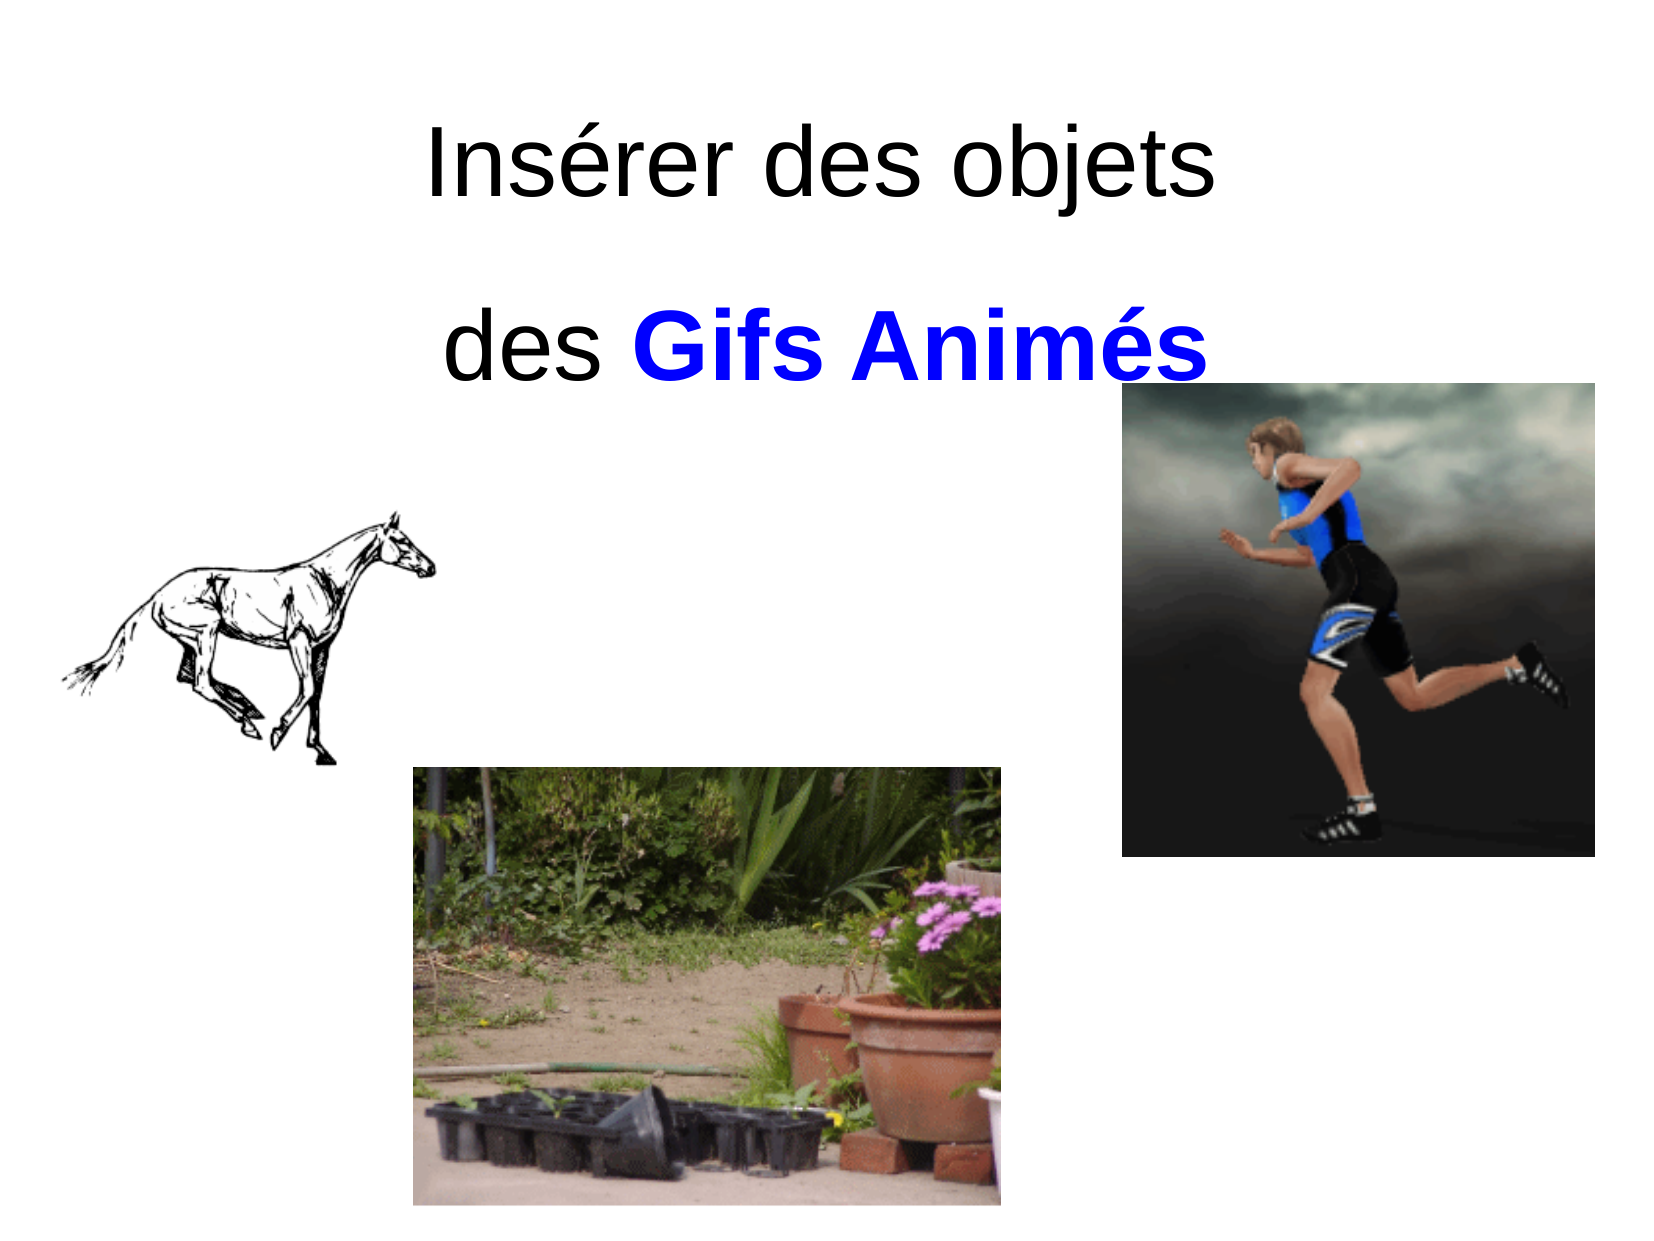

# Insérer des objets
des Gifs Animés